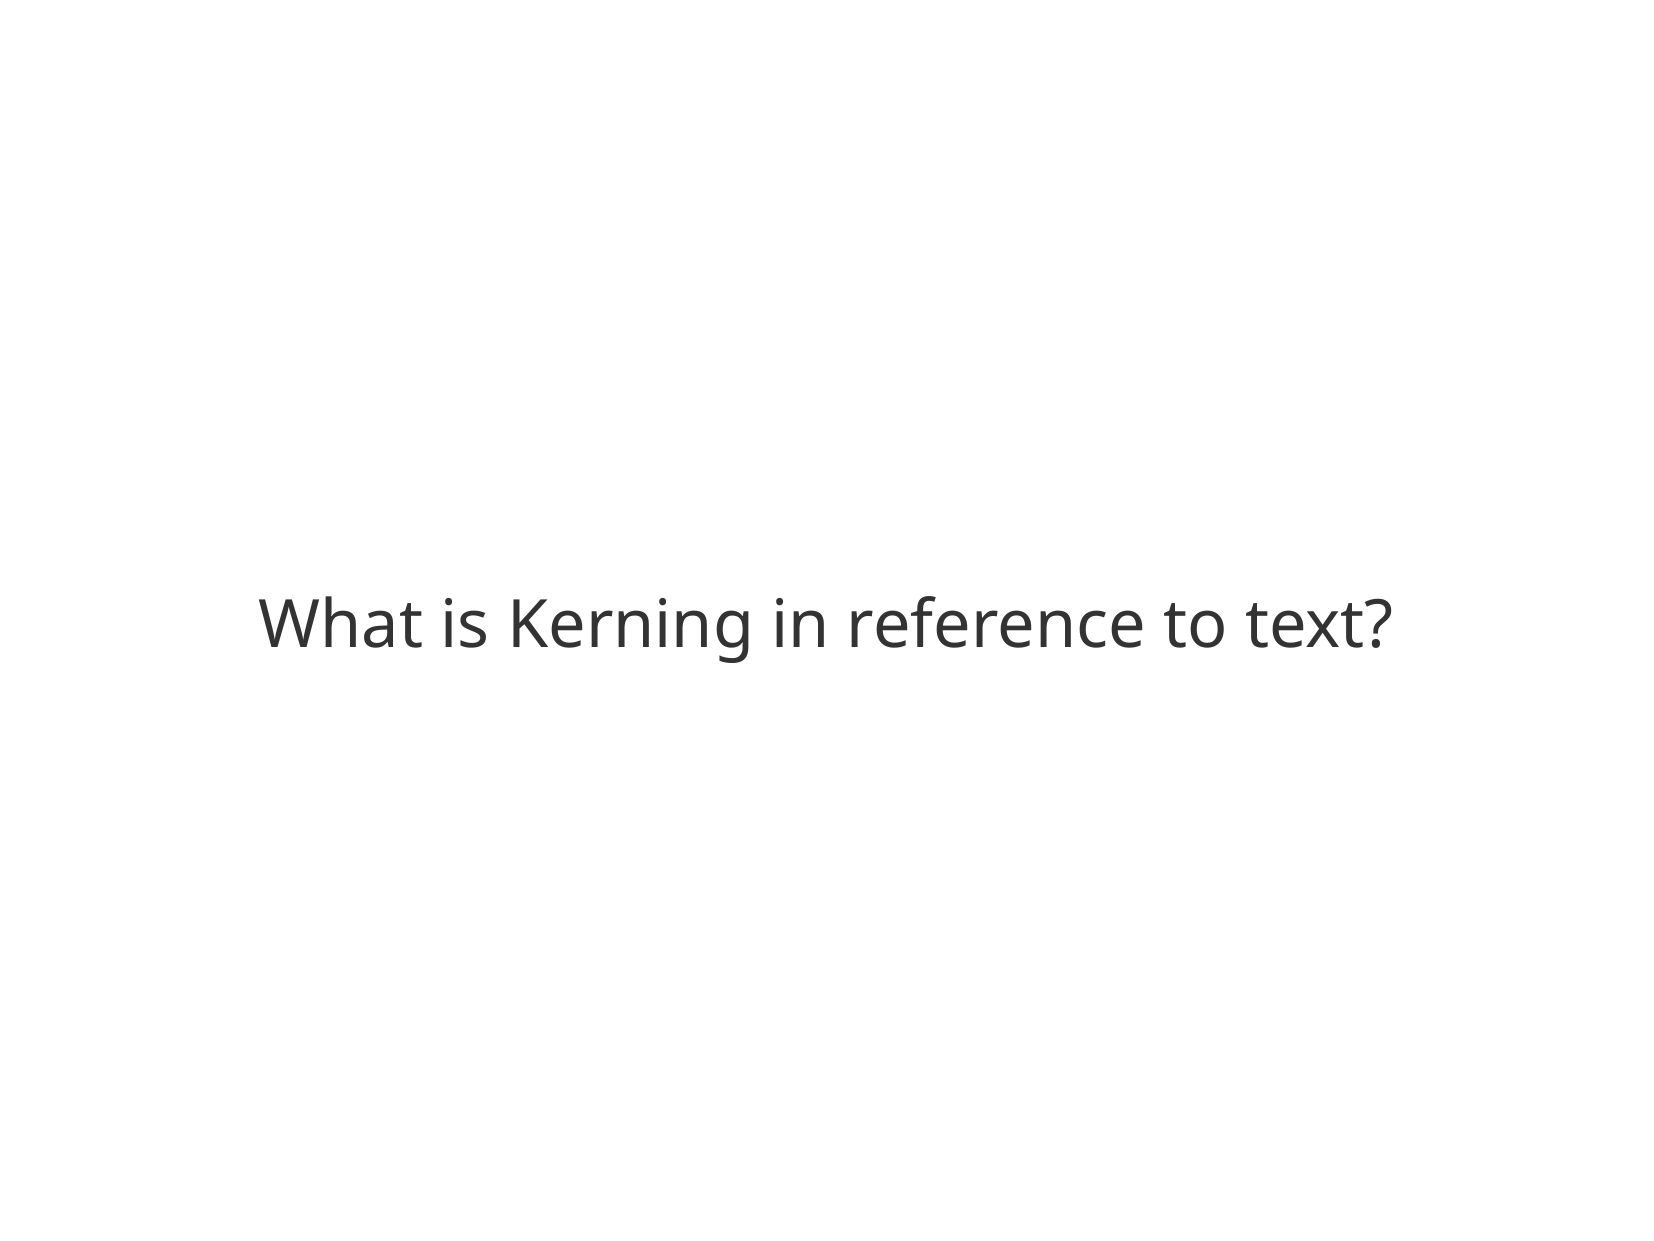

# What is Kerning in reference to text?